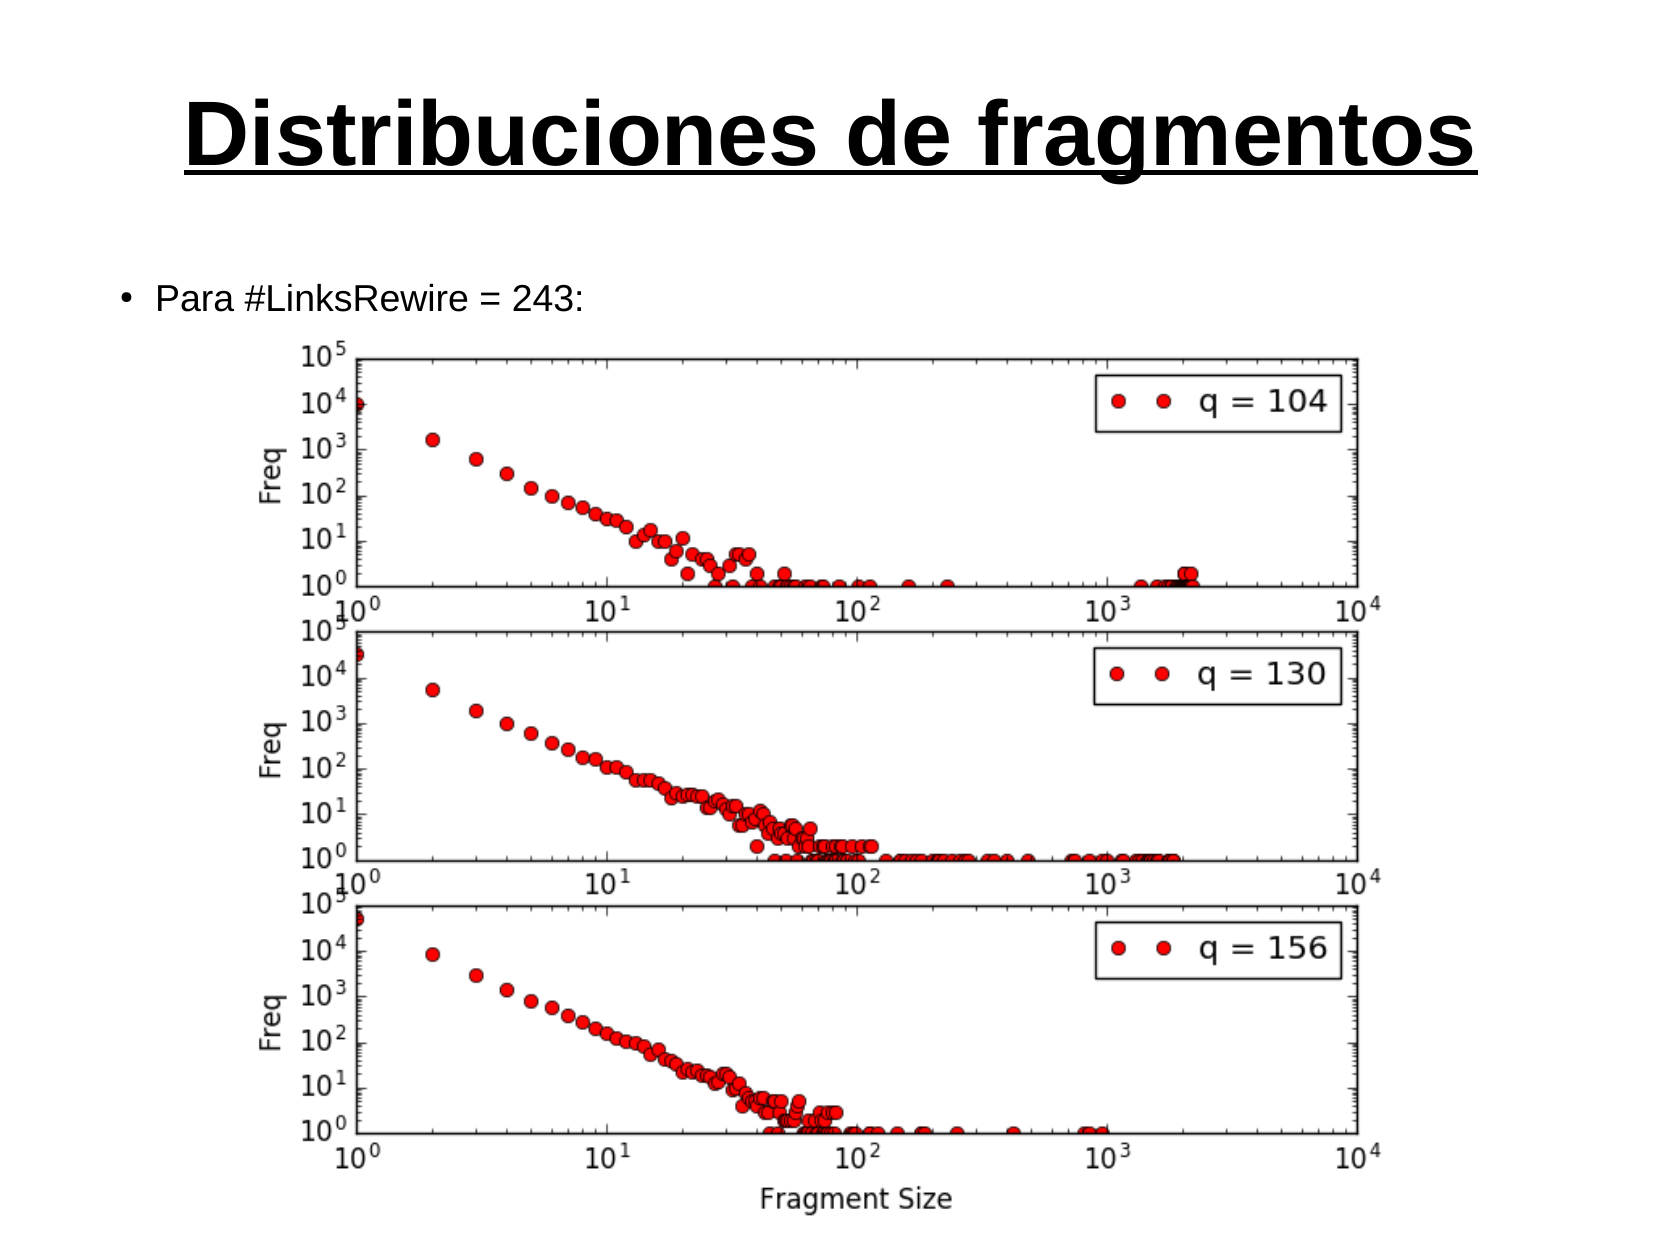

# Distribuciones de fragmentos
Para #LinksRewire = 243: